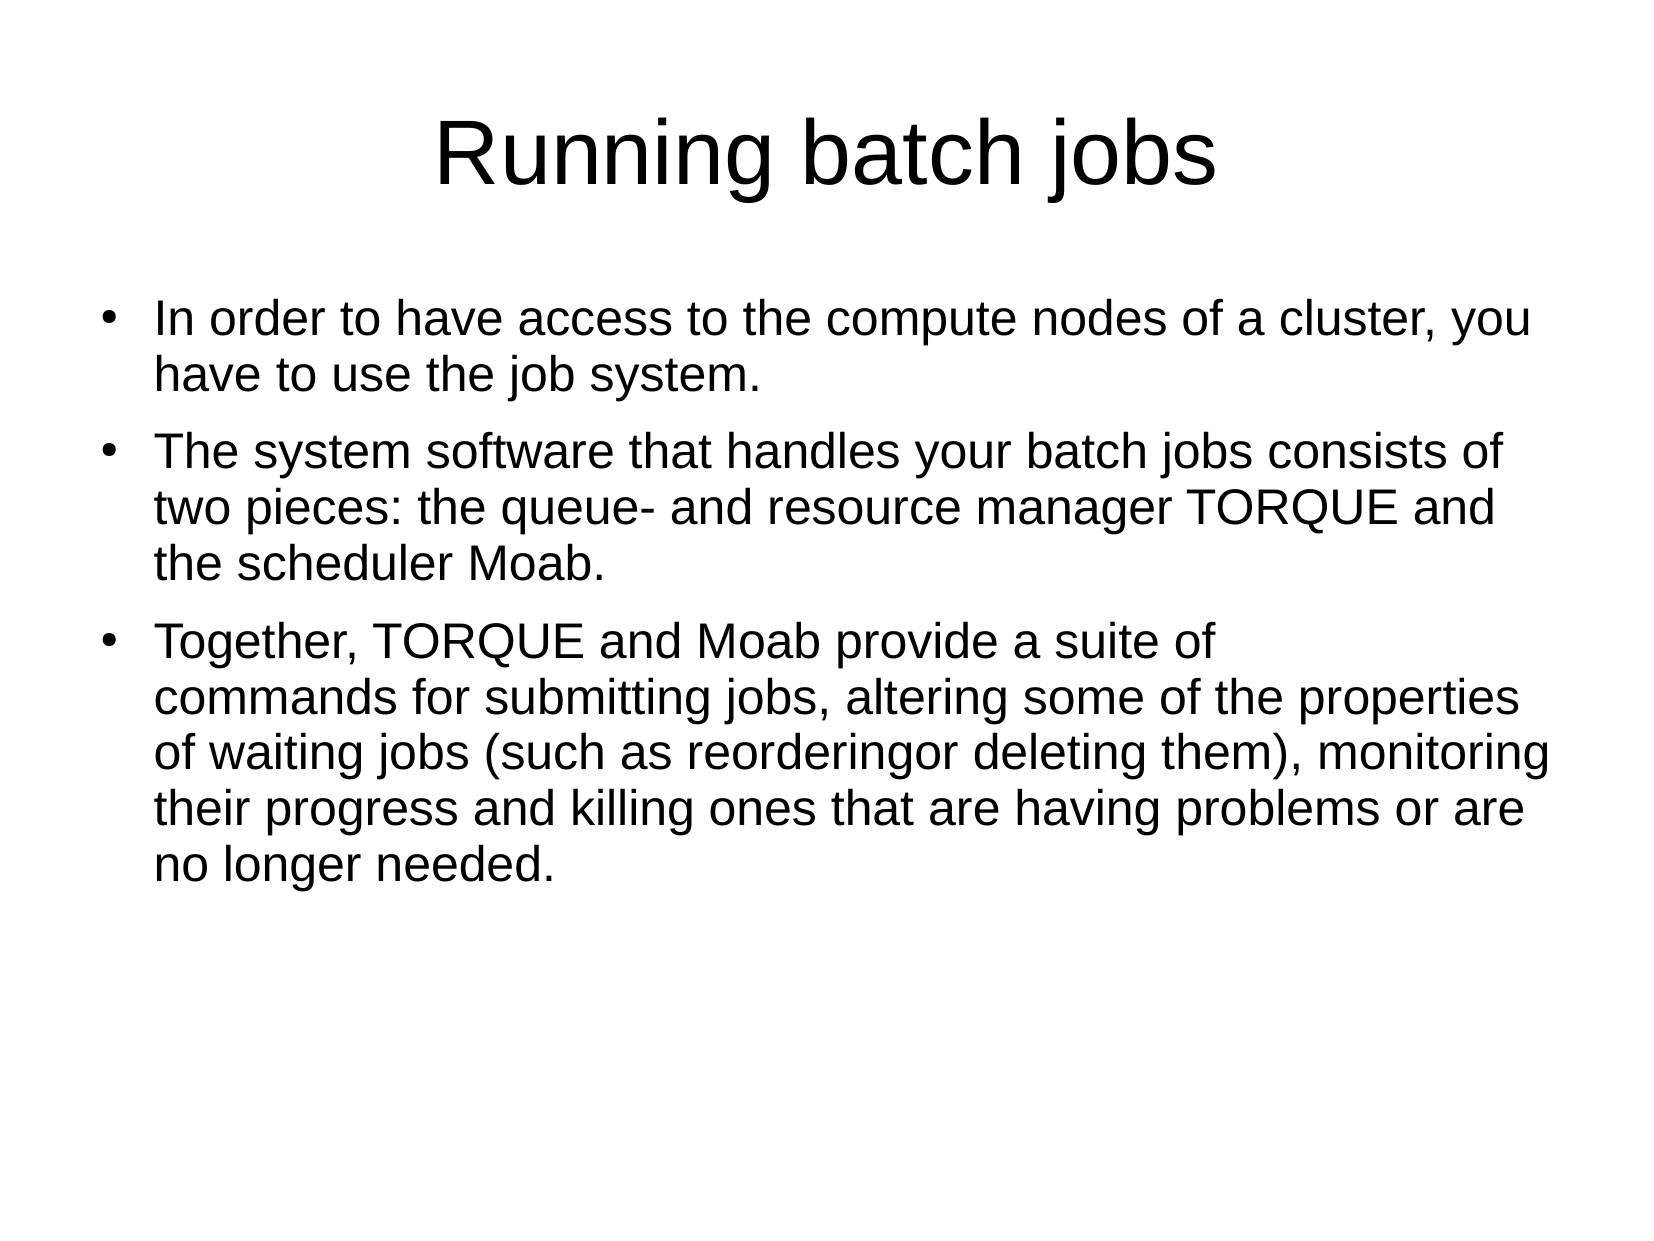

# Running batch jobs
In order to have access to the compute nodes of a cluster, you have to use the job system.
The system software that handles your batch jobs consists of two pieces: the queue- and resource manager TORQUE and the scheduler Moab.
Together, TORQUE and Moab provide a suite of 	commands for submitting jobs, altering some of the properties of waiting jobs (such as reorderingor deleting them), monitoring their progress and killing ones that are having problems or are no longer needed.